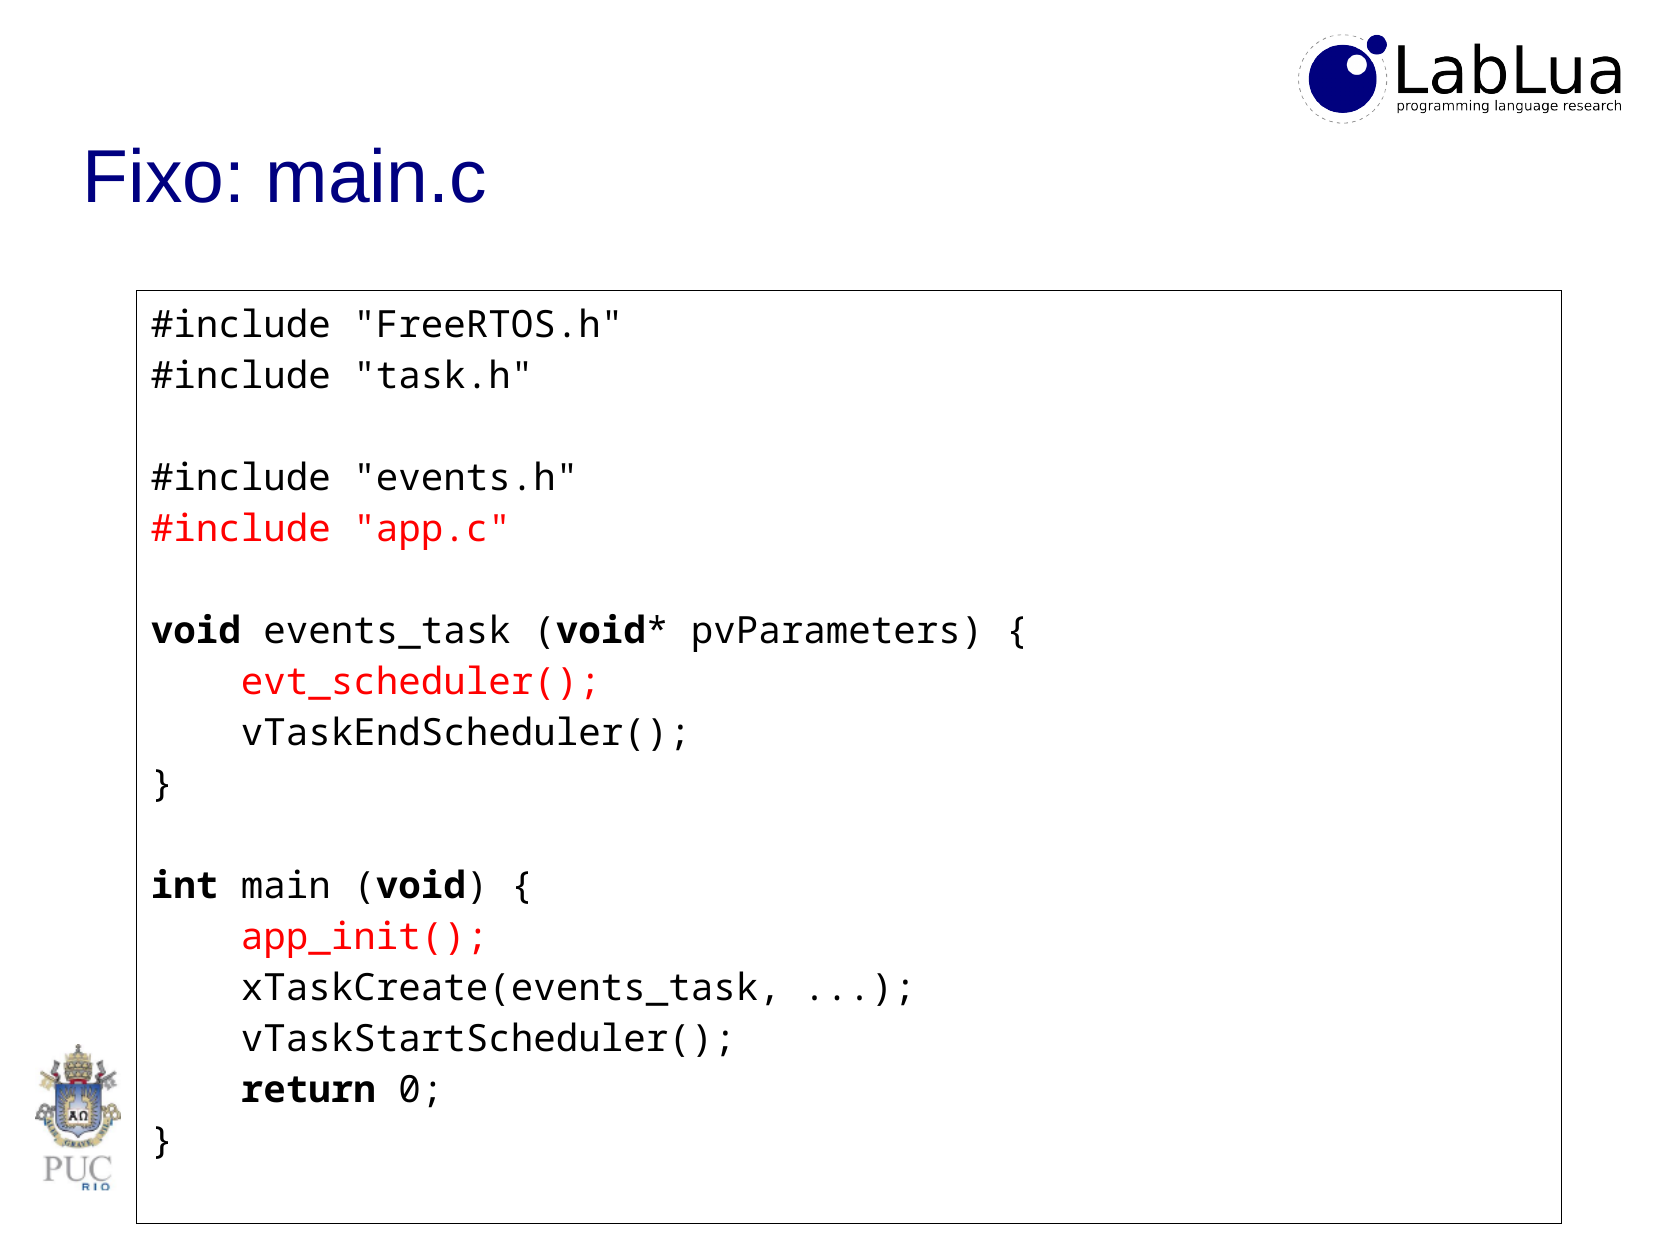

# Fixo: main.c
#include "FreeRTOS.h"
#include "task.h"
#include "events.h"
#include "app.c"
void events_task (void* pvParameters) {
 evt_scheduler();
 vTaskEndScheduler();
}
int main (void) {
 app_init();
 xTaskCreate(events_task, ...);
 vTaskStartScheduler();
 return 0;
}